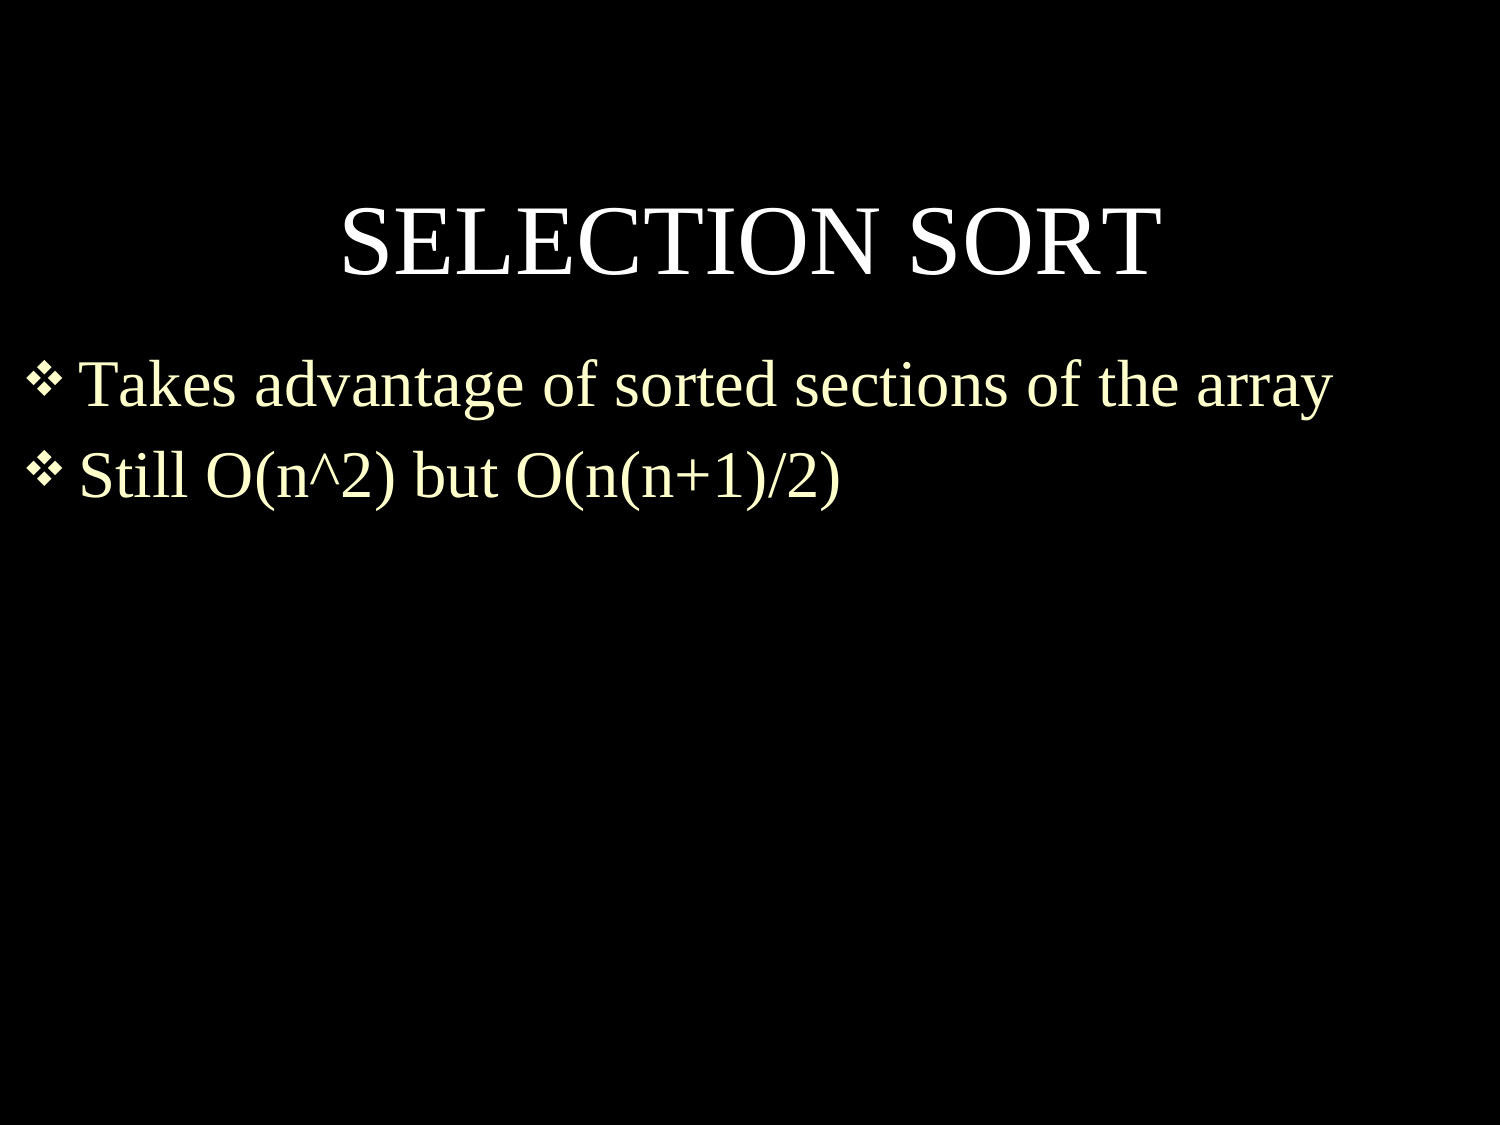

# SELECTION SORT
Takes advantage of sorted sections of the array
Still O(n^2) but O(n(n+1)/2)